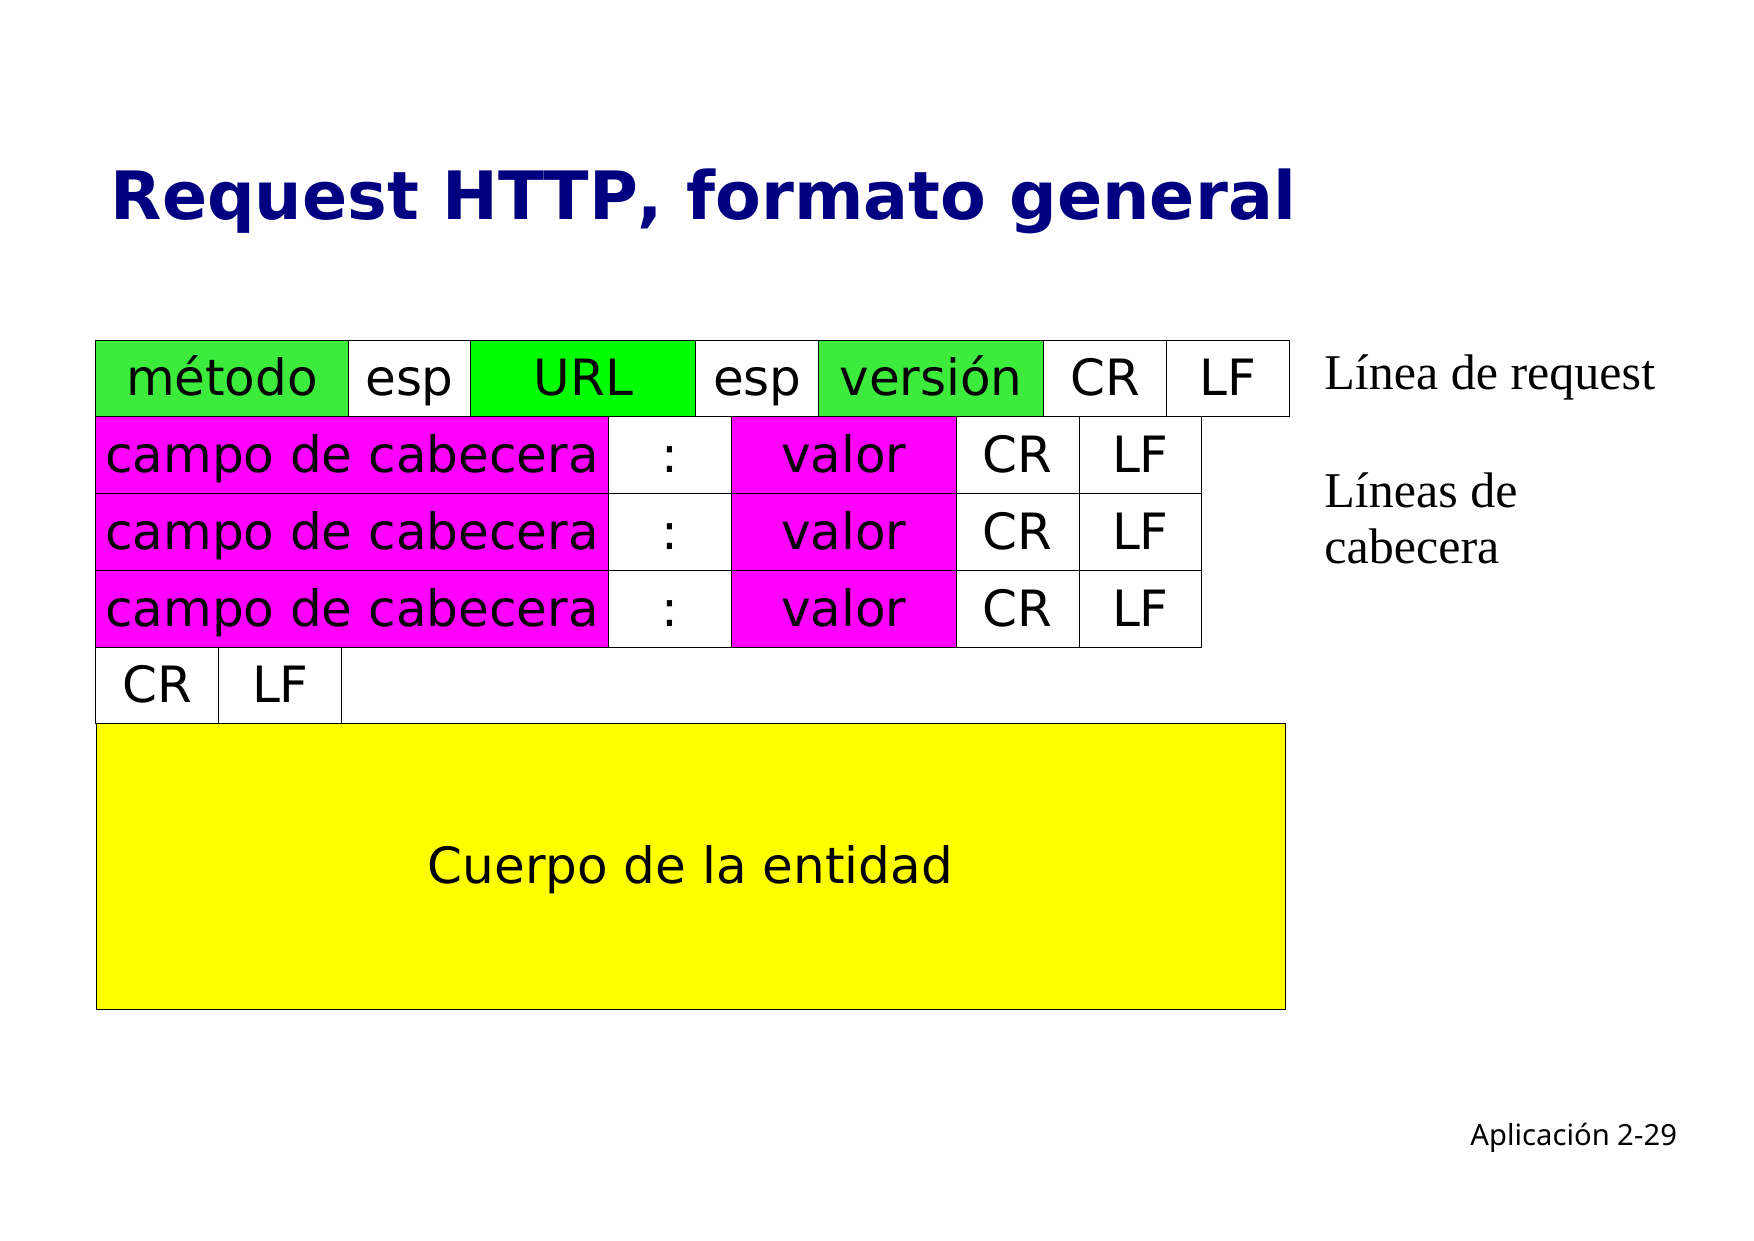

# Request HTTP, formato general
Línea de request
método
esp
URL
esp
versión
CR
LF
:
campo de cabecera
valor
CR
LF
Líneas de
cabecera
:
campo de cabecera
valor
CR
LF
:
campo de cabecera
valor
CR
LF
CR
LF
Cuerpo de la entidad